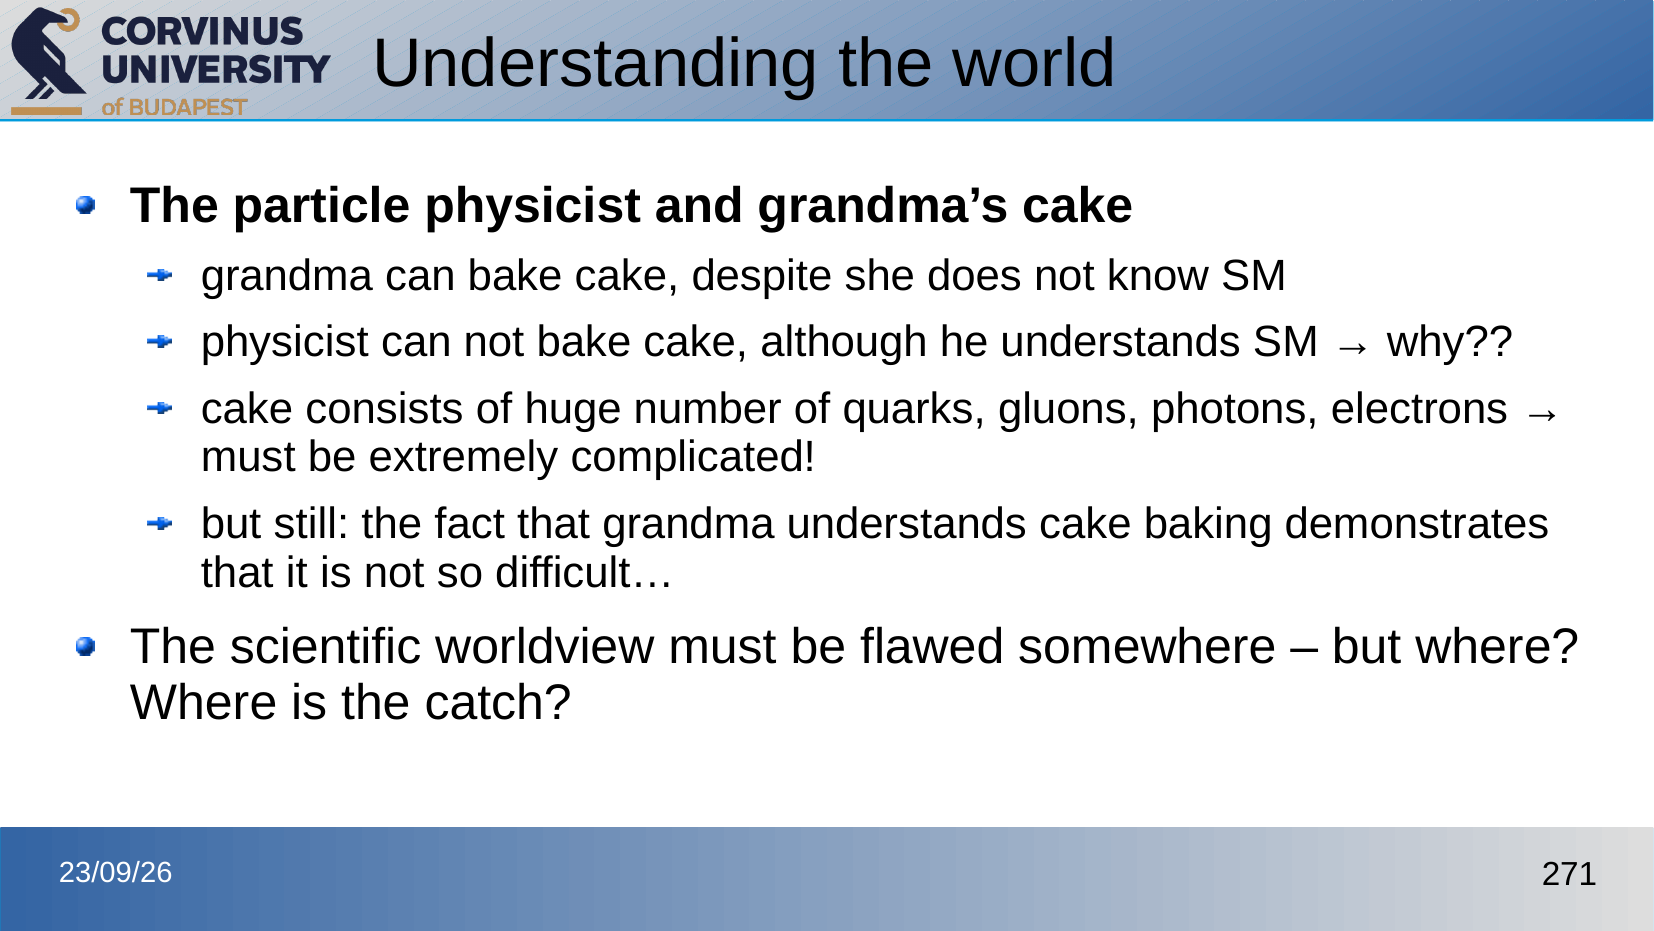

# Understanding the world
The particle physicist and grandma’s cake
grandma can bake cake, despite she does not know SM
physicist can not bake cake, although he understands SM → why??
cake consists of huge number of quarks, gluons, photons, electrons → must be extremely complicated!
but still: the fact that grandma understands cake baking demonstrates that it is not so difficult…
The scientific worldview must be flawed somewhere – but where? Where is the catch?